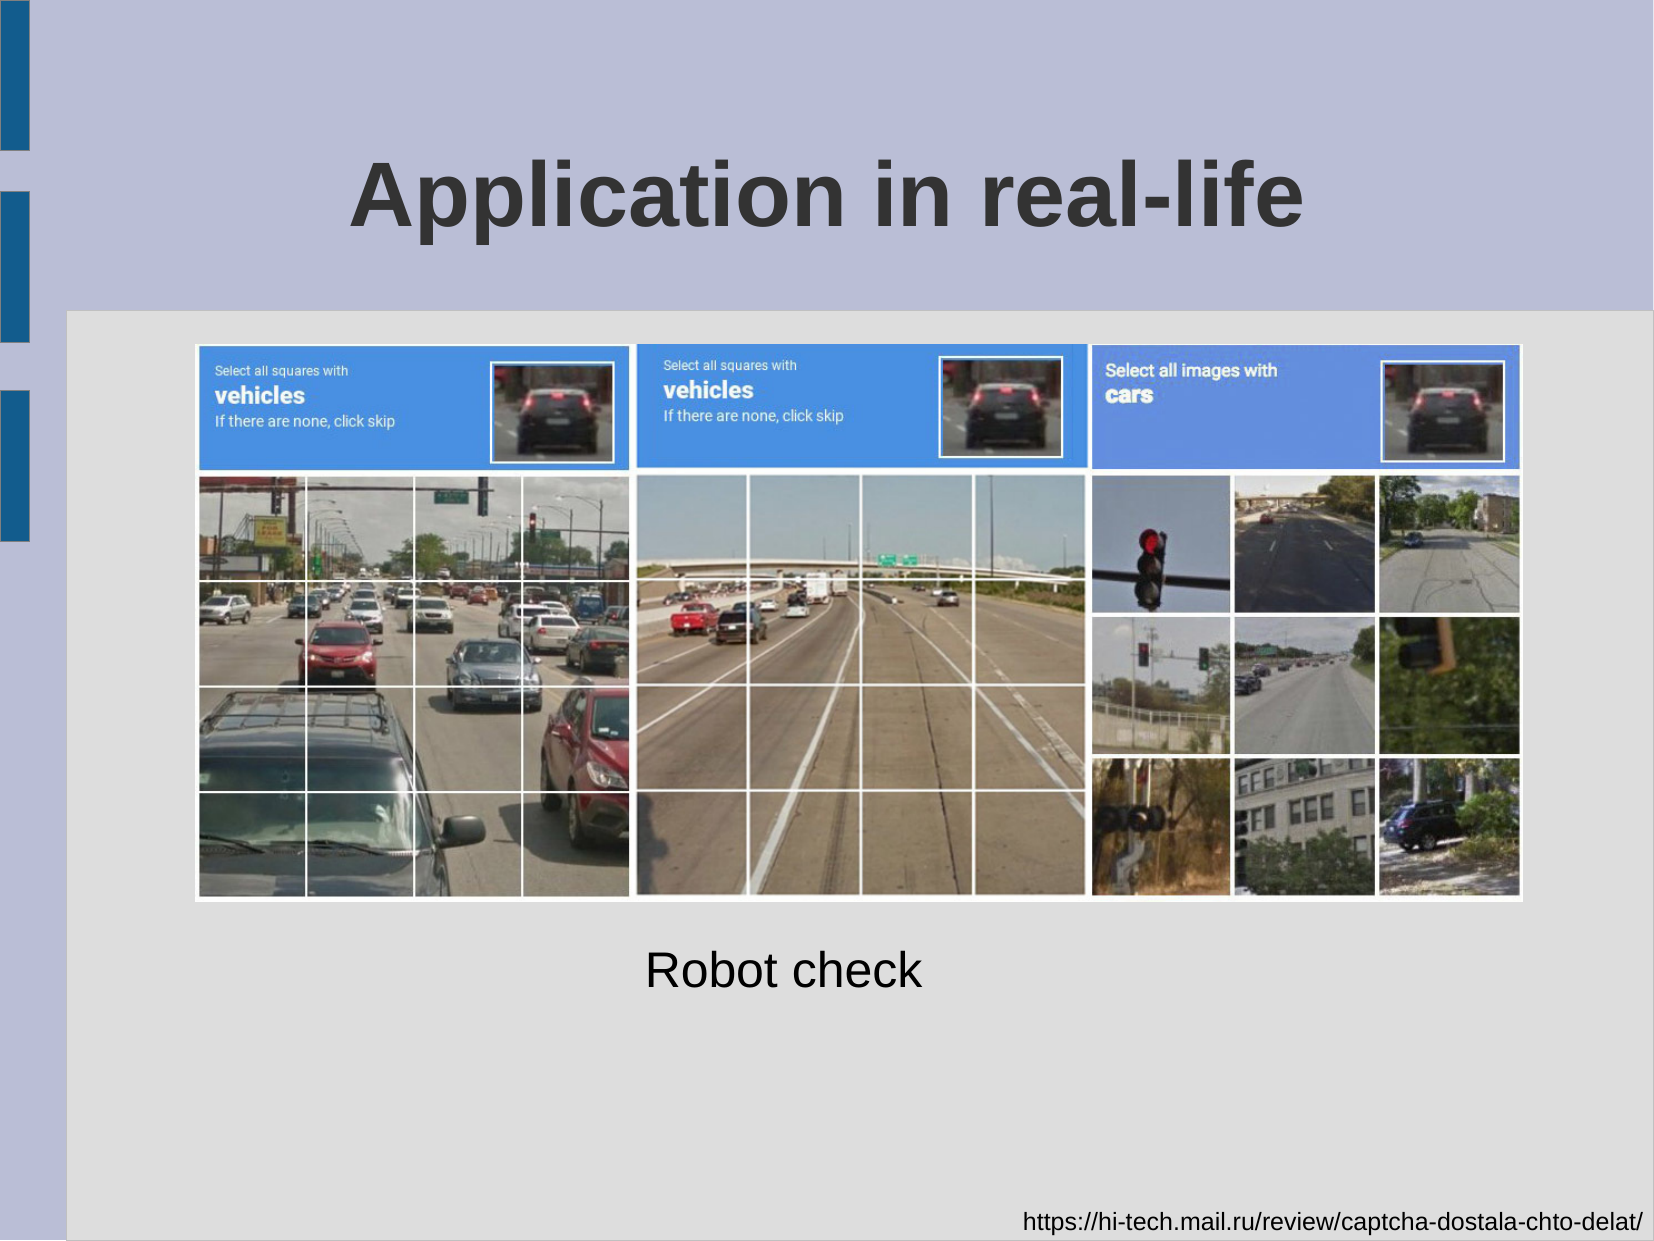

# Application in real-life
Robot check
https://hi-tech.mail.ru/review/captcha-dostala-chto-delat/